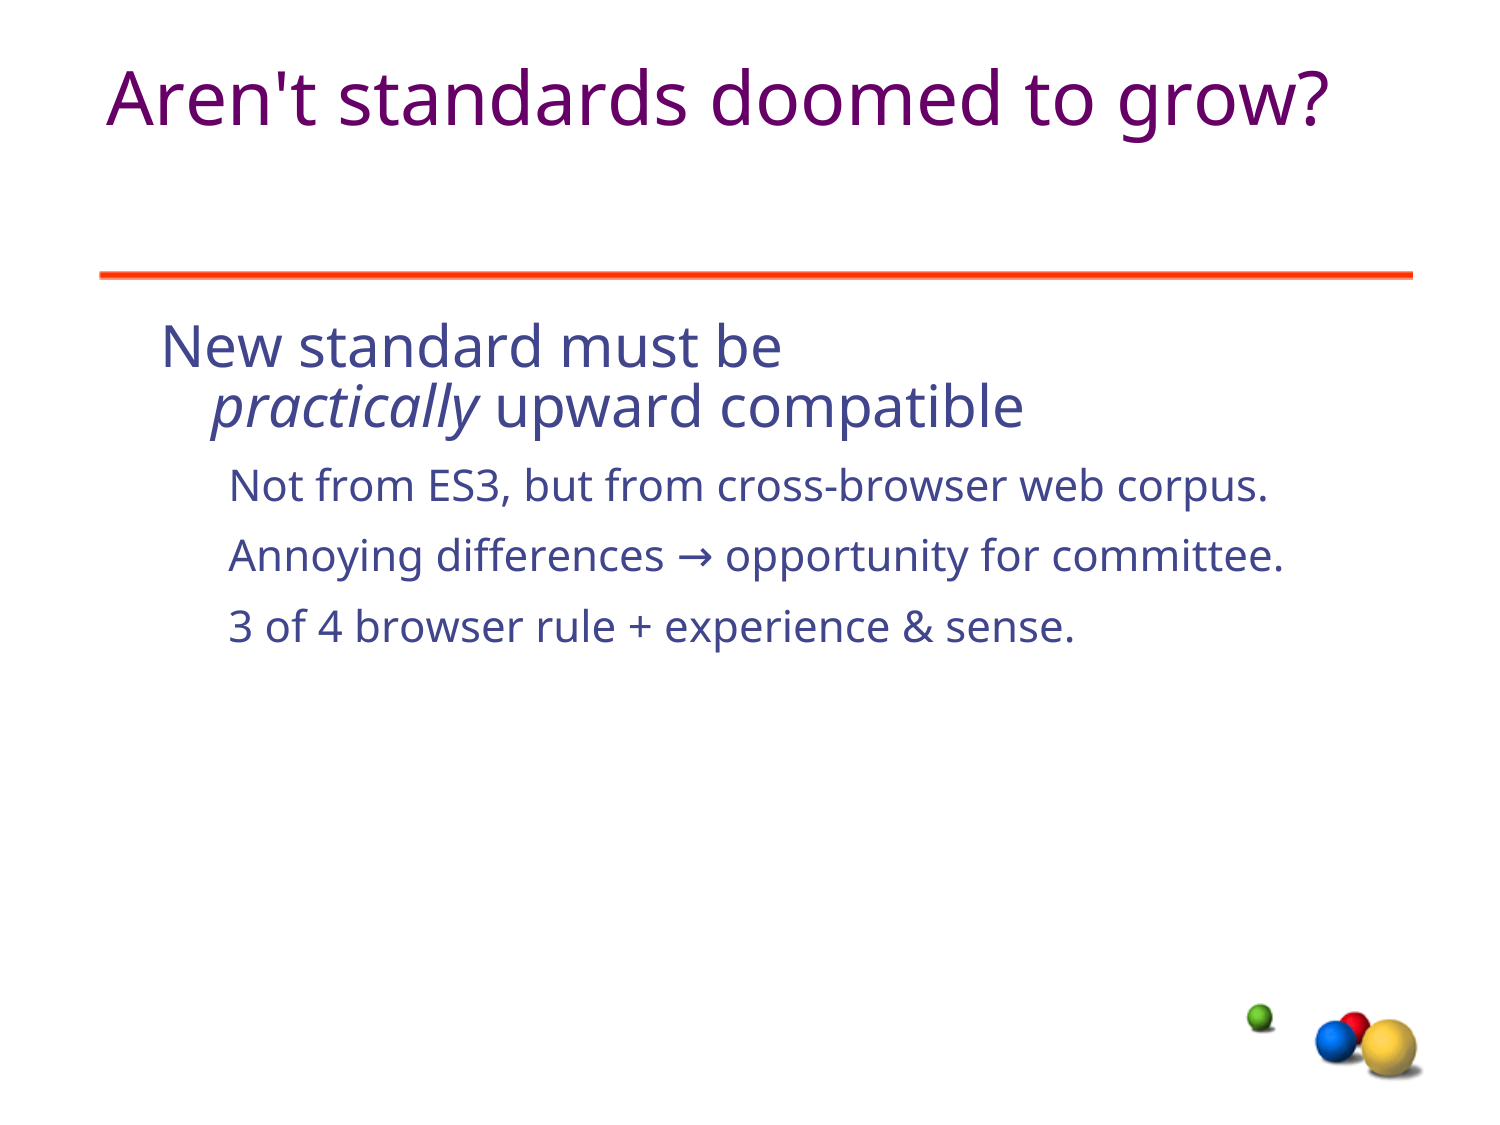

# Aren't standards doomed to grow?
New standard must be
practically upward compatible
Not from ES3, but from cross-browser web corpus.
Annoying differences → opportunity for committee.
3 of 4 browser rule + experience & sense.